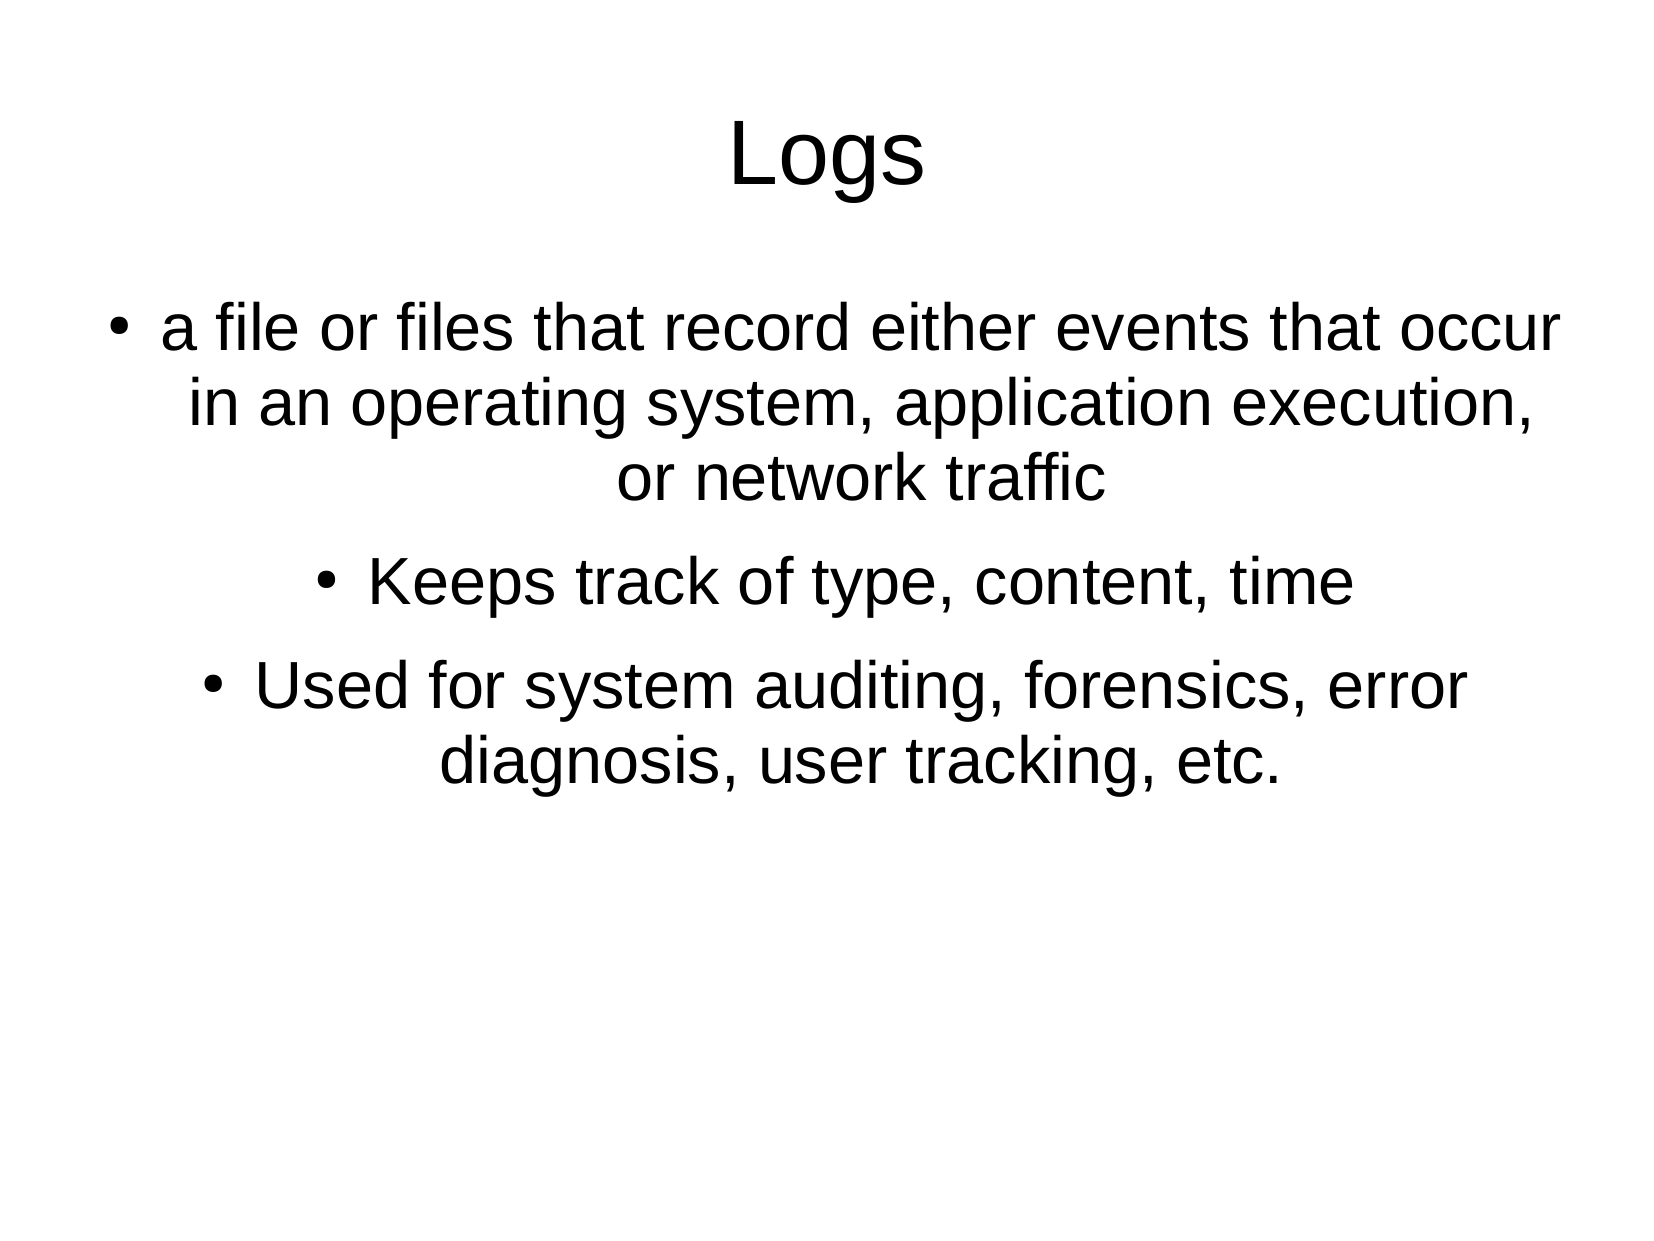

# Logs
a file or files that record either events that occur in an operating system, application execution, or network traffic
Keeps track of type, content, time
Used for system auditing, forensics, error diagnosis, user tracking, etc.